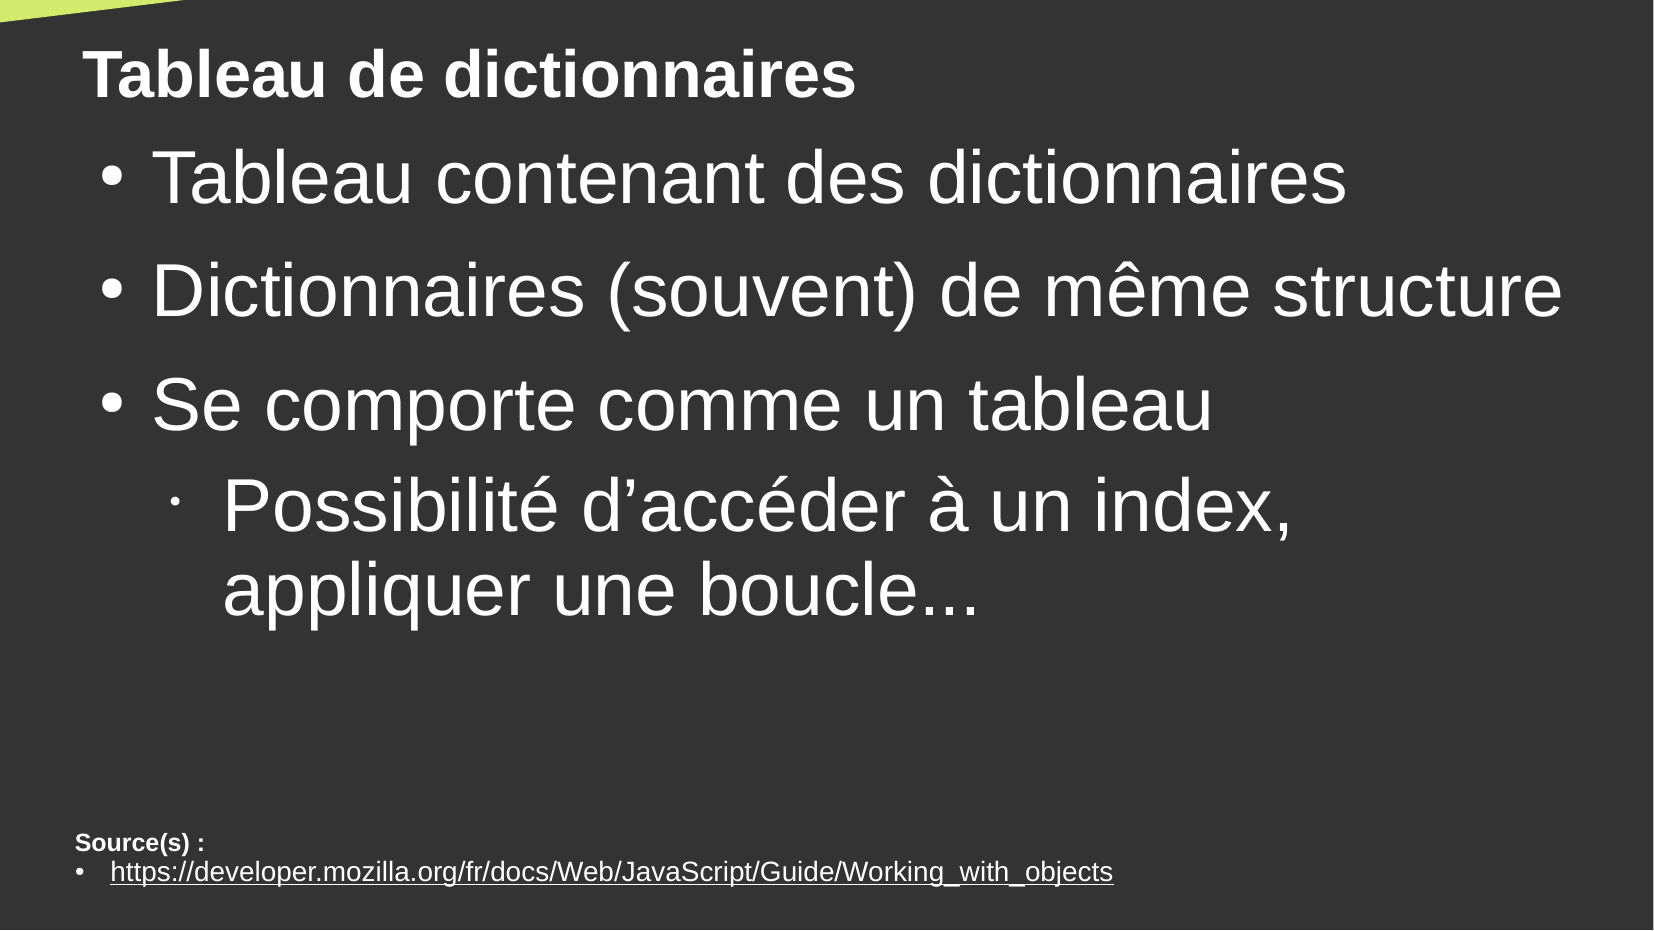

# Tableau de dictionnaires
Tableau contenant des dictionnaires
Dictionnaires (souvent) de même structure
Se comporte comme un tableau
Possibilité d’accéder à un index, appliquer une boucle...
Source(s) :
https://developer.mozilla.org/fr/docs/Web/JavaScript/Guide/Working_with_objects